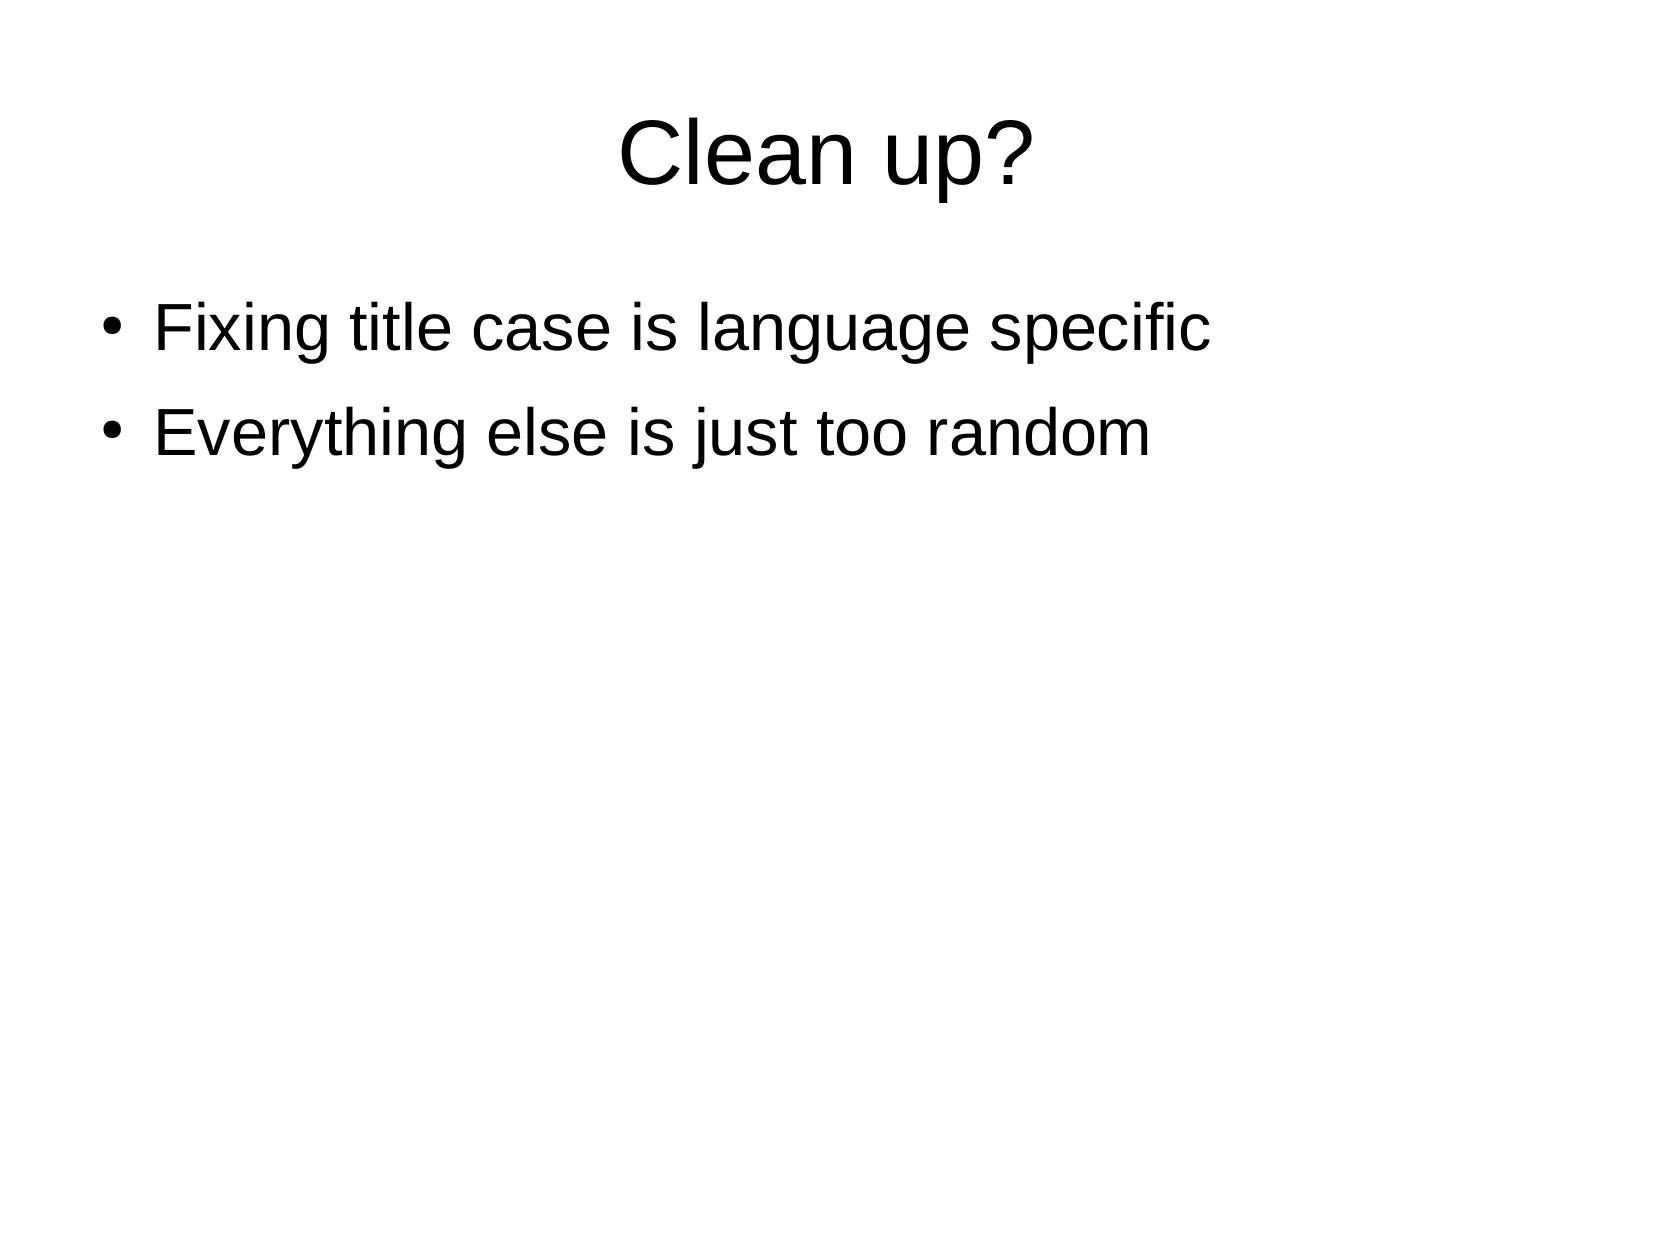

# Clean up?
Fixing title case is language specific
Everything else is just too random